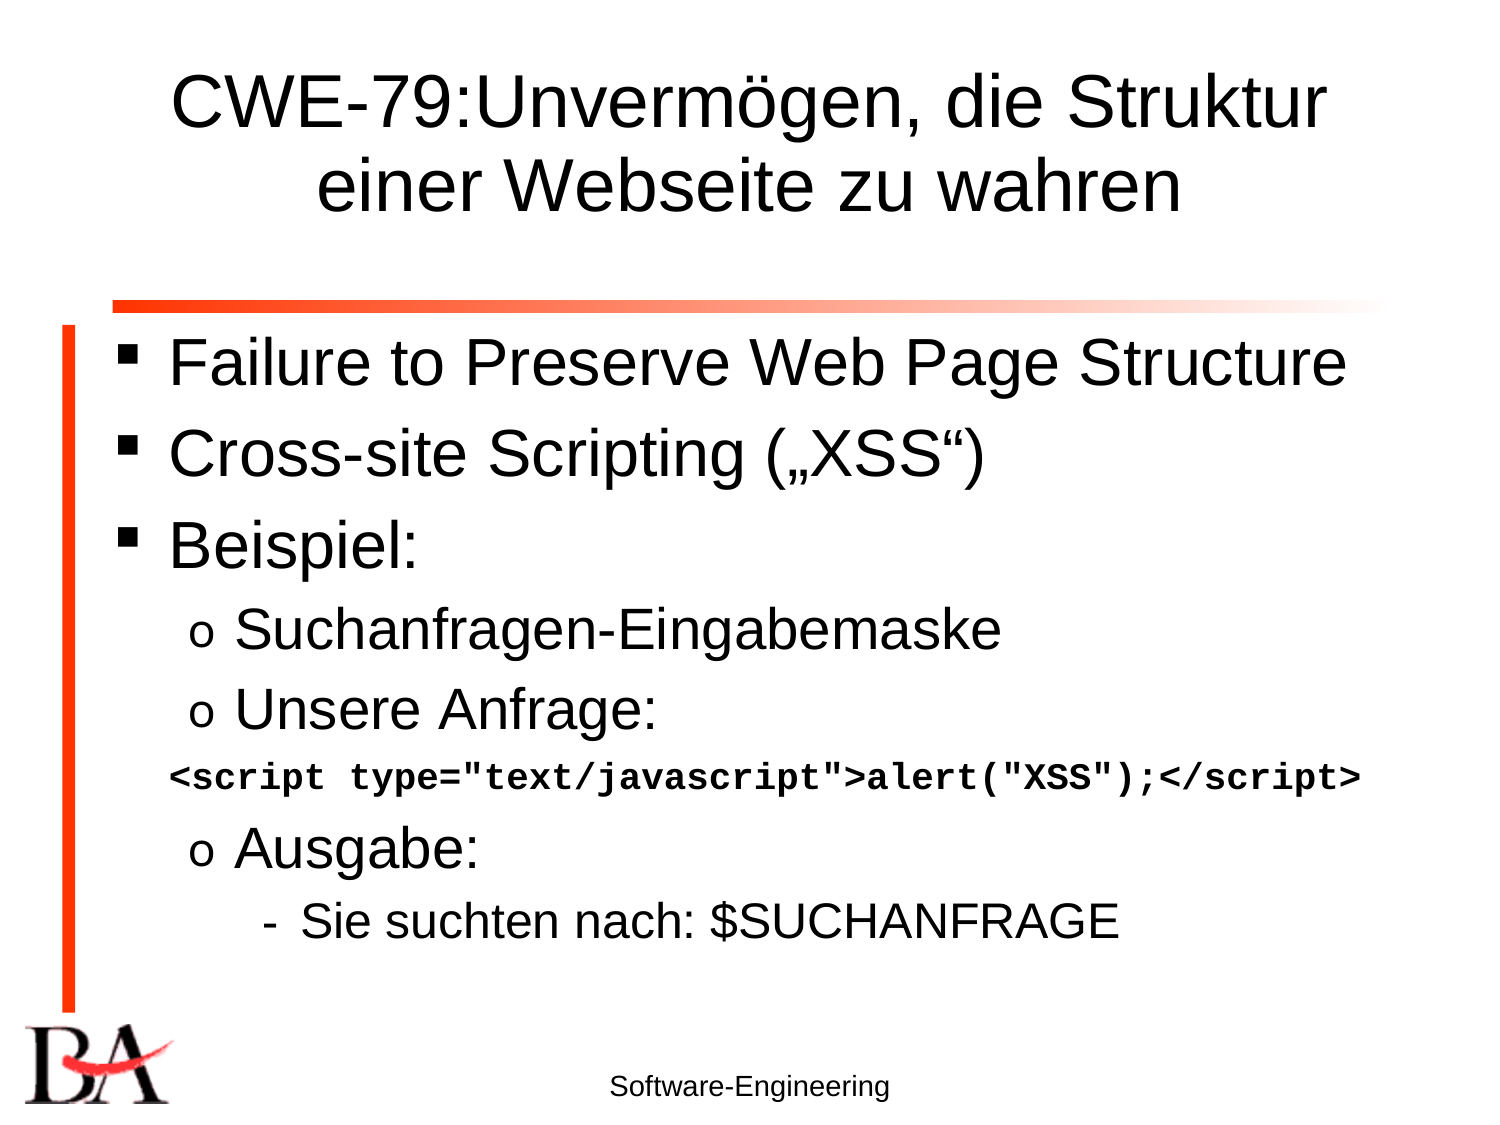

# CWE-79:Unvermögen, die Struktur einer Webseite zu wahren
Failure to Preserve Web Page Structure
Cross-site Scripting („XSS“)
Beispiel:
Suchanfragen-Eingabemaske
Unsere Anfrage:
<script type="text/javascript">alert("XSS");</script>
Ausgabe:
Sie suchten nach: $SUCHANFRAGE